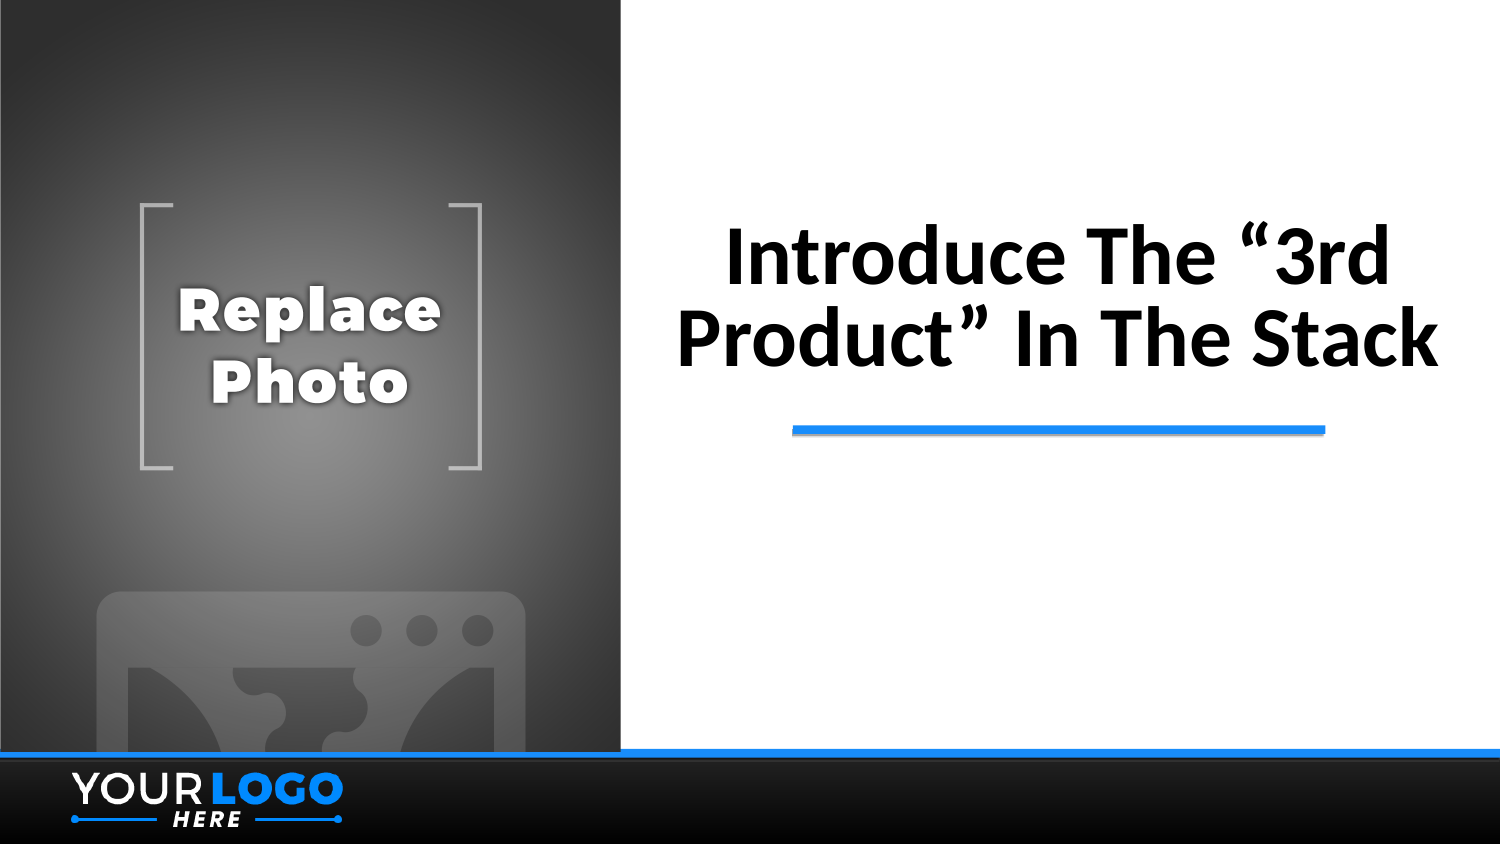

Introduce The “3rd Product” In The Stack